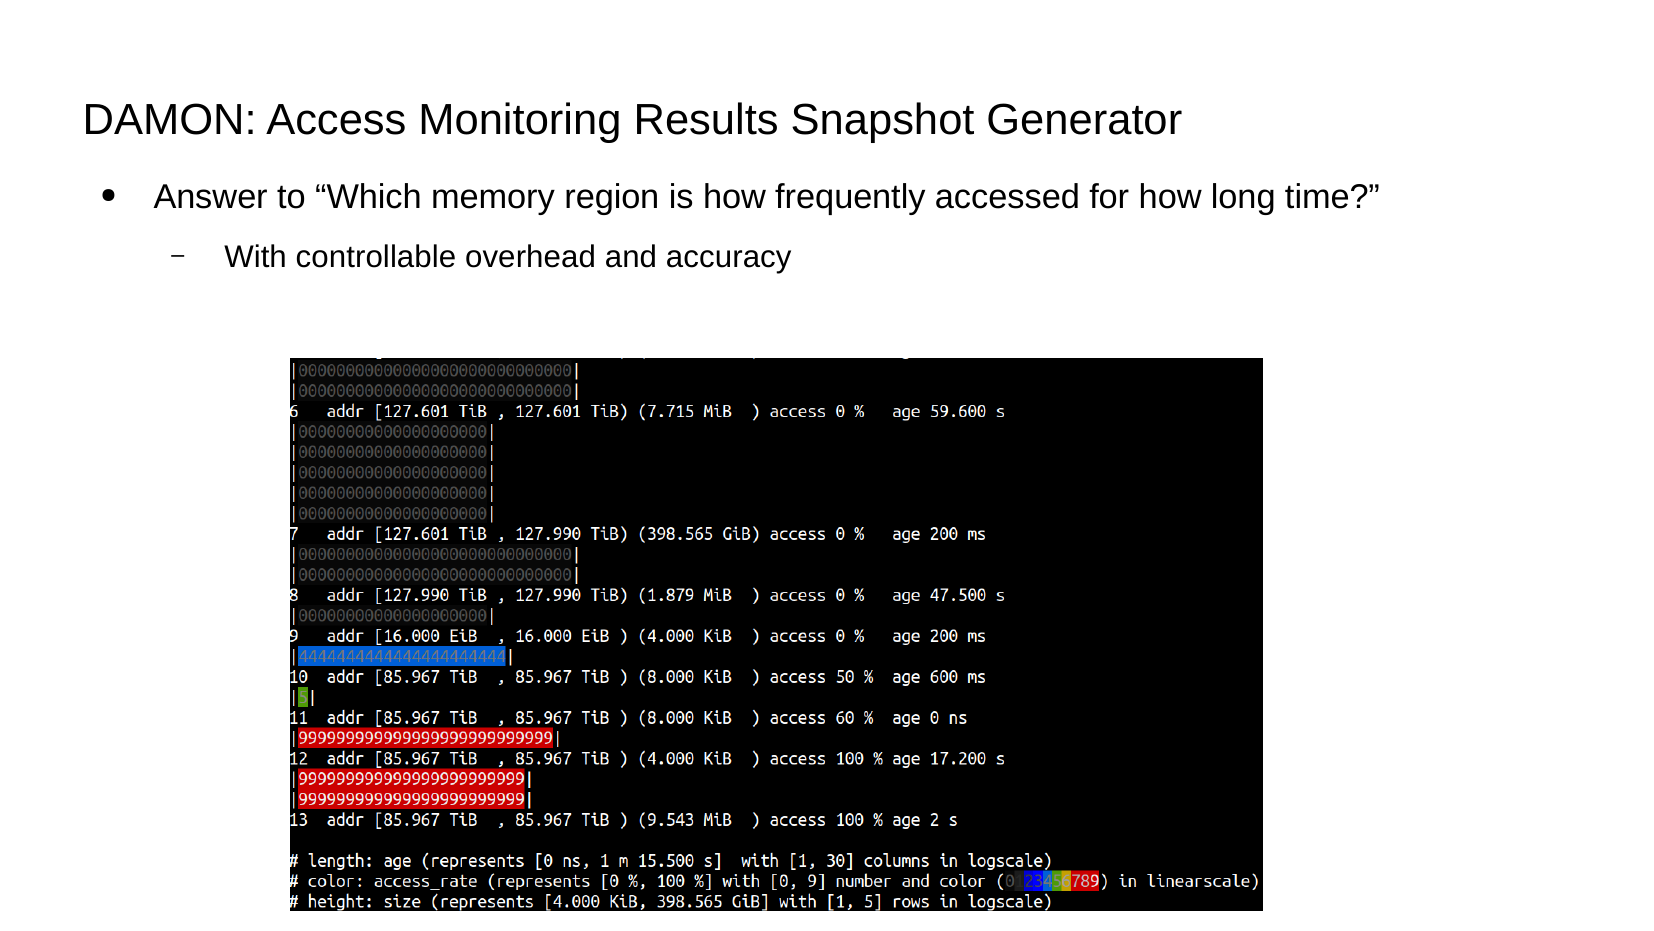

# DAMON: Access Monitoring Results Snapshot Generator
Answer to “Which memory region is how frequently accessed for how long time?”
With controllable overhead and accuracy